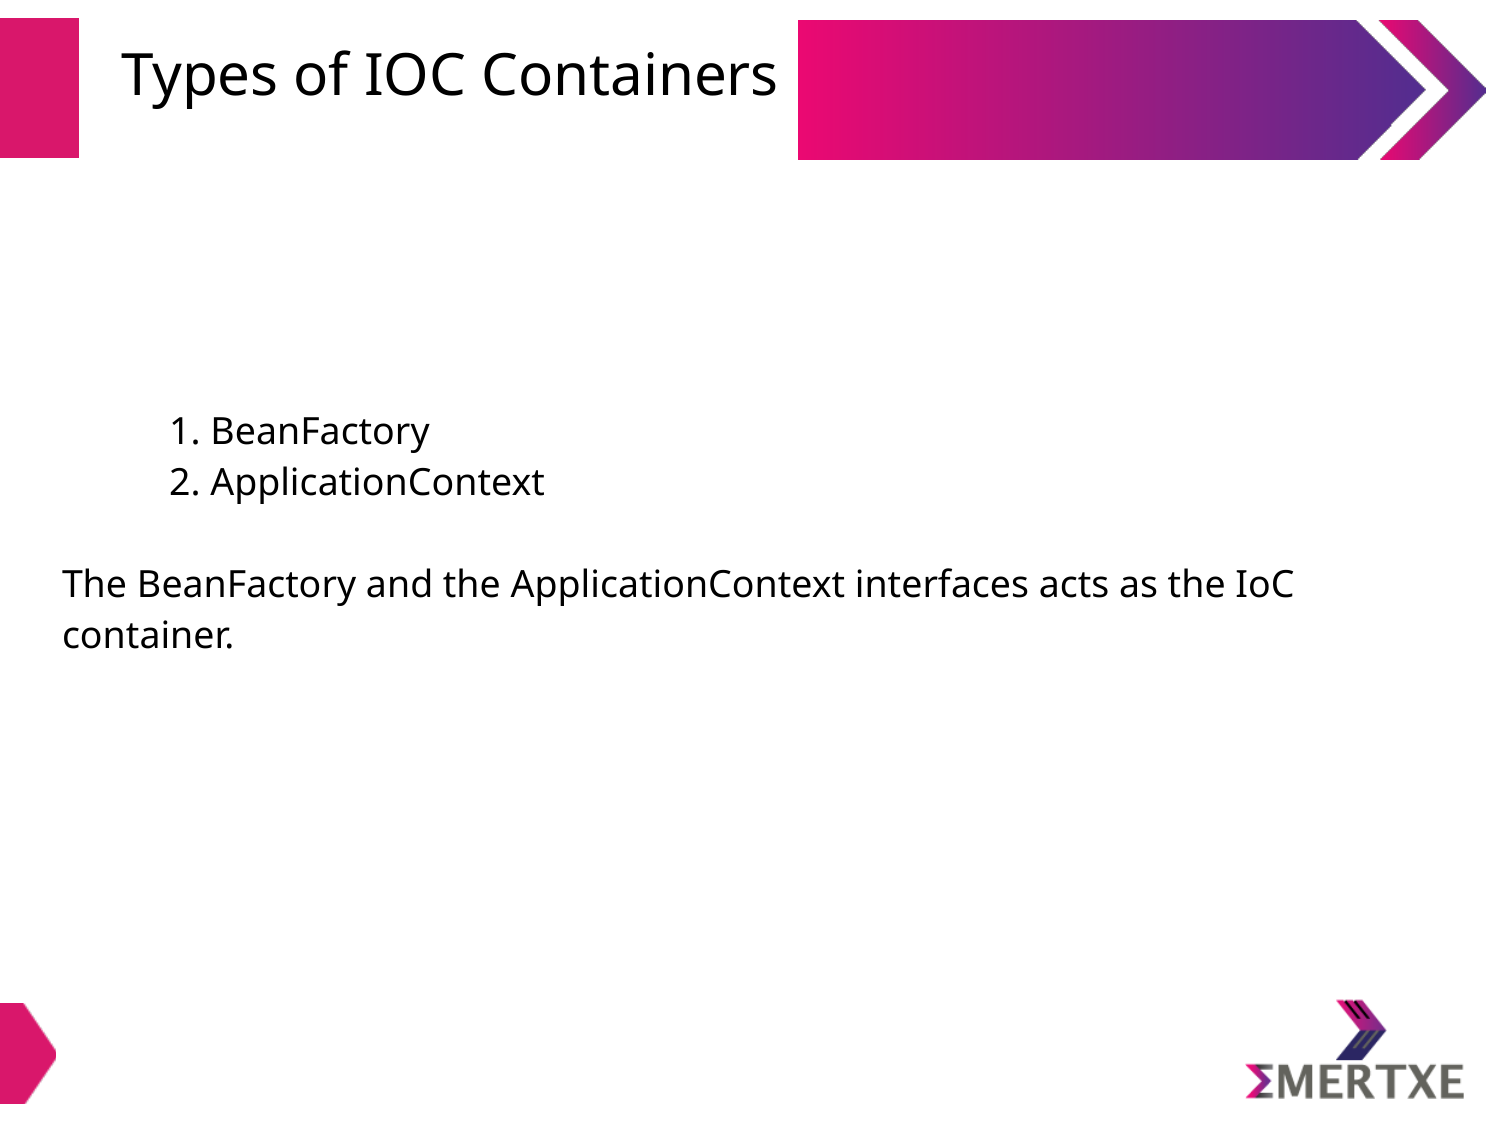

Types of IOC Containers
 1. BeanFactory
 2. ApplicationContext
The BeanFactory and the ApplicationContext interfaces acts as the IoC container.